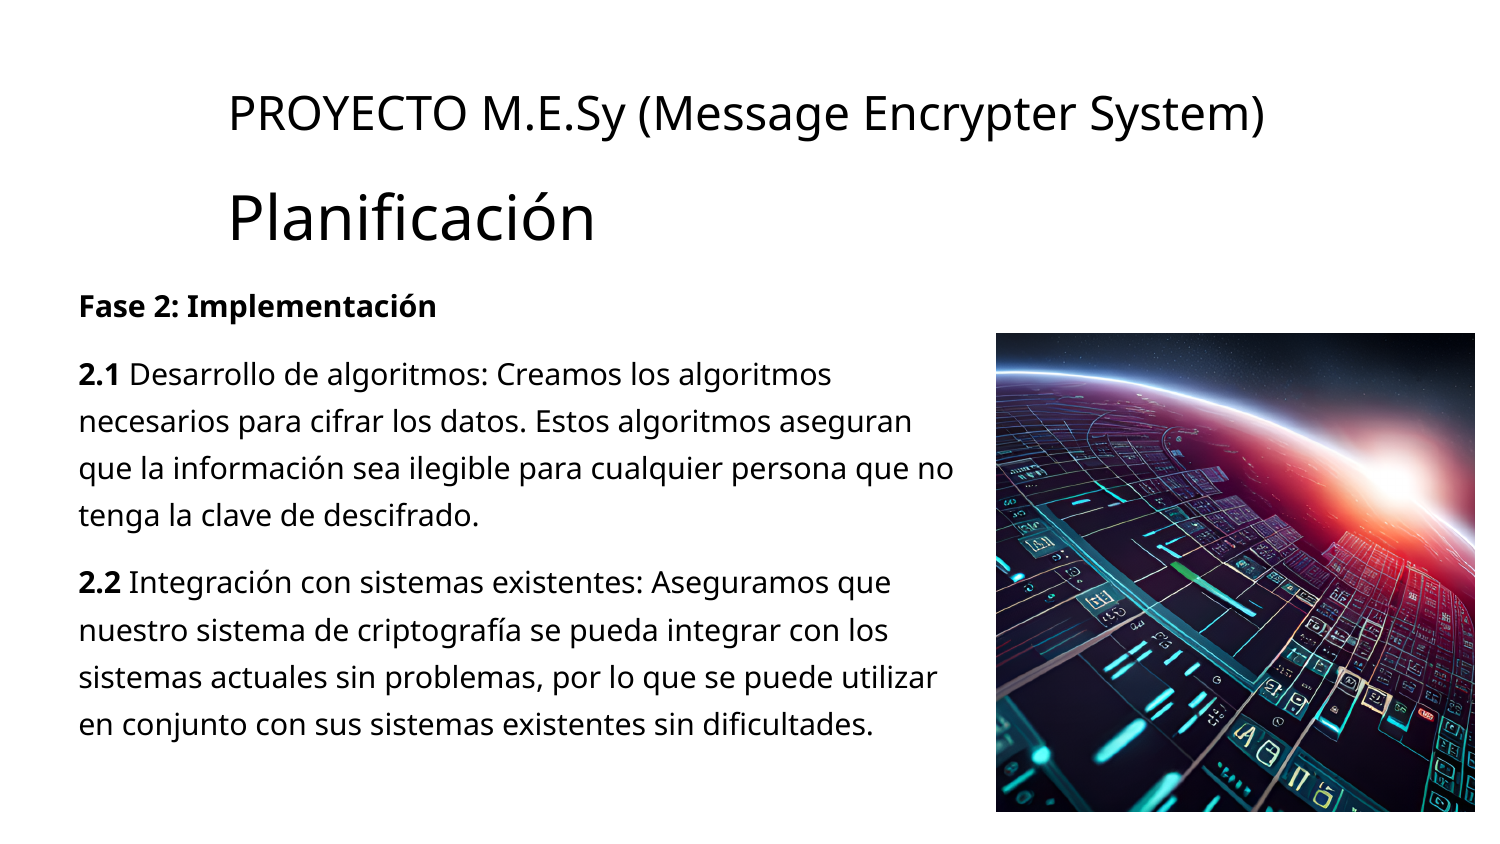

# PROYECTO M.E.Sy (Message Encrypter System)
Planificación
Fase 2: Implementación
2.1 Desarrollo de algoritmos: Creamos los algoritmos necesarios para cifrar los datos. Estos algoritmos aseguran que la información sea ilegible para cualquier persona que no tenga la clave de descifrado.
2.2 Integración con sistemas existentes: Aseguramos que nuestro sistema de criptografía se pueda integrar con los sistemas actuales sin problemas, por lo que se puede utilizar en conjunto con sus sistemas existentes sin dificultades.